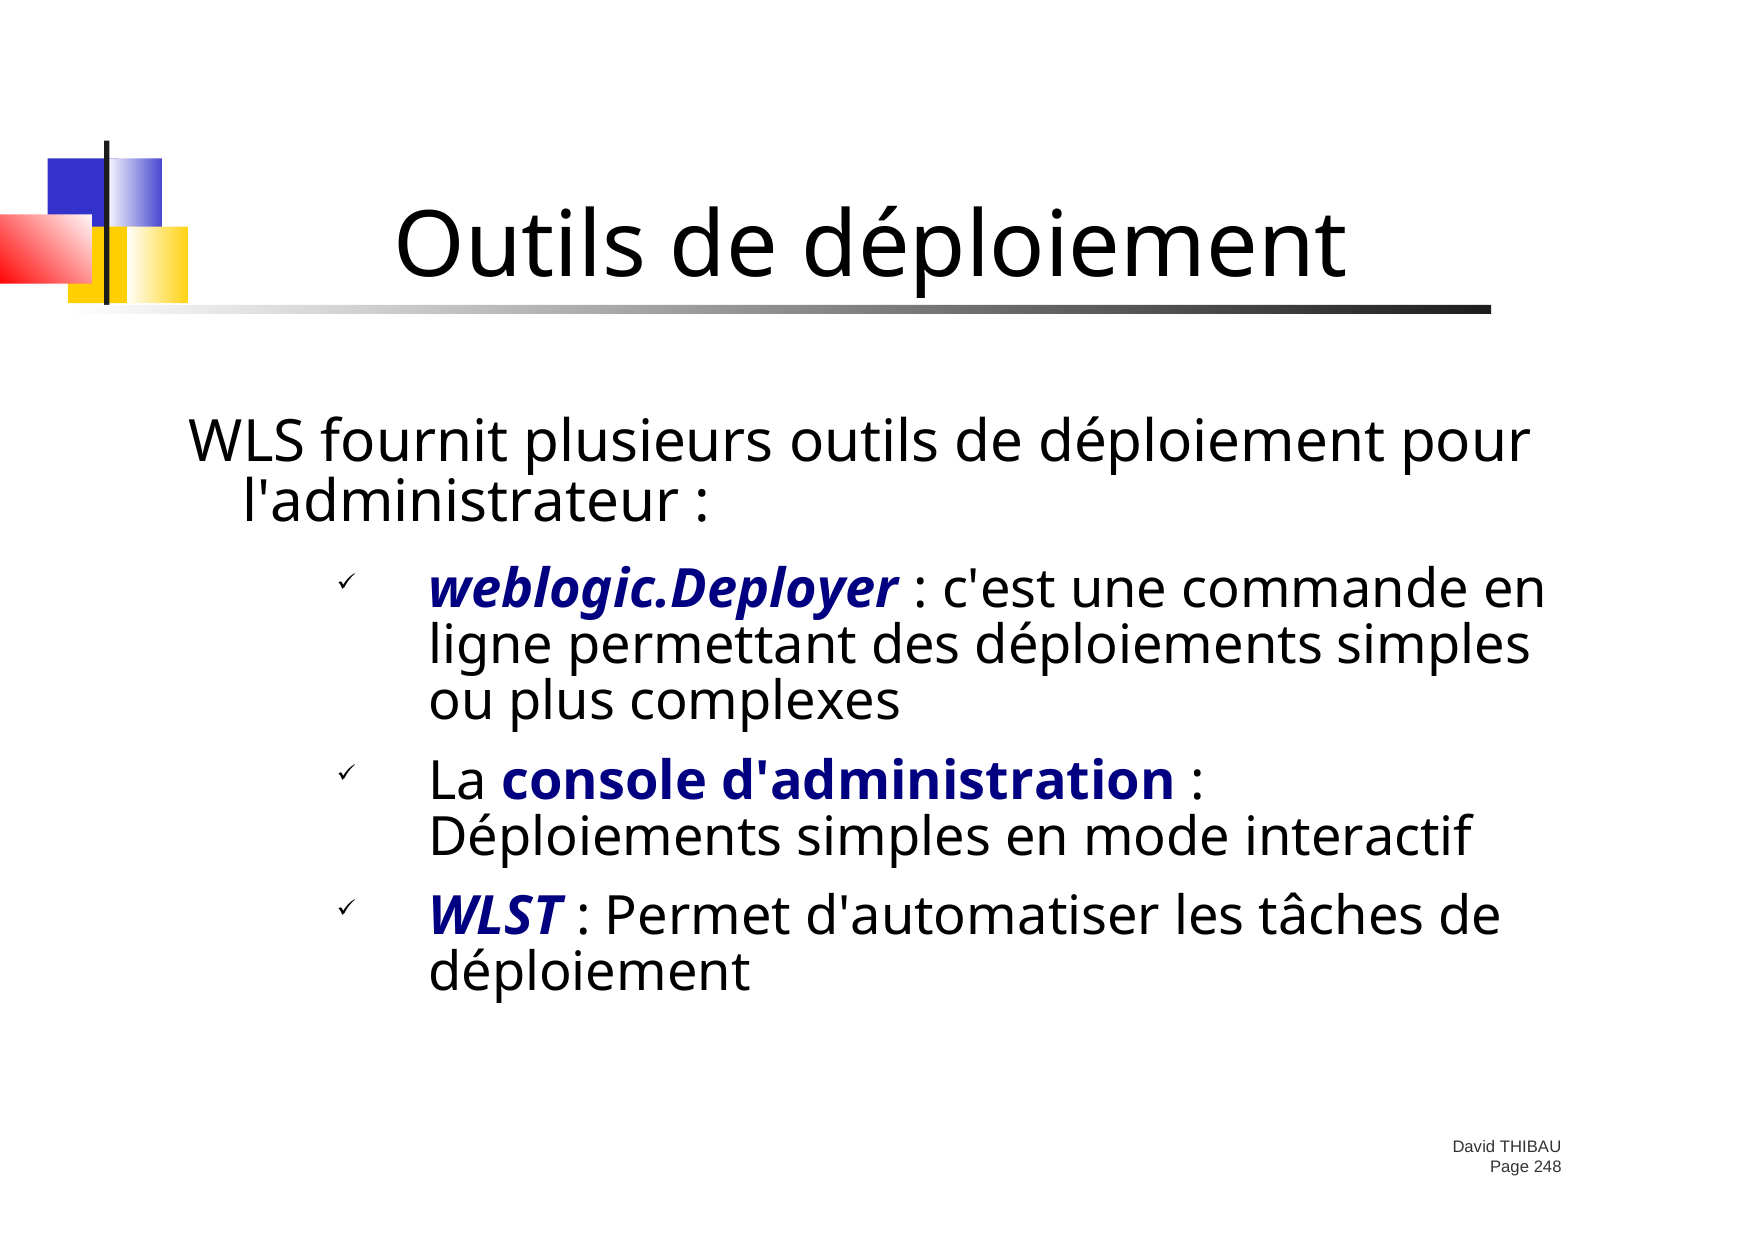

# Outils de déploiement
WLS fournit plusieurs outils de déploiement pour l'administrateur :
weblogic.Deployer : c'est une commande en ligne permettant des déploiements simples ou plus complexes
La console d'administration : Déploiements simples en mode interactif
WLST : Permet d'automatiser les tâches de déploiement